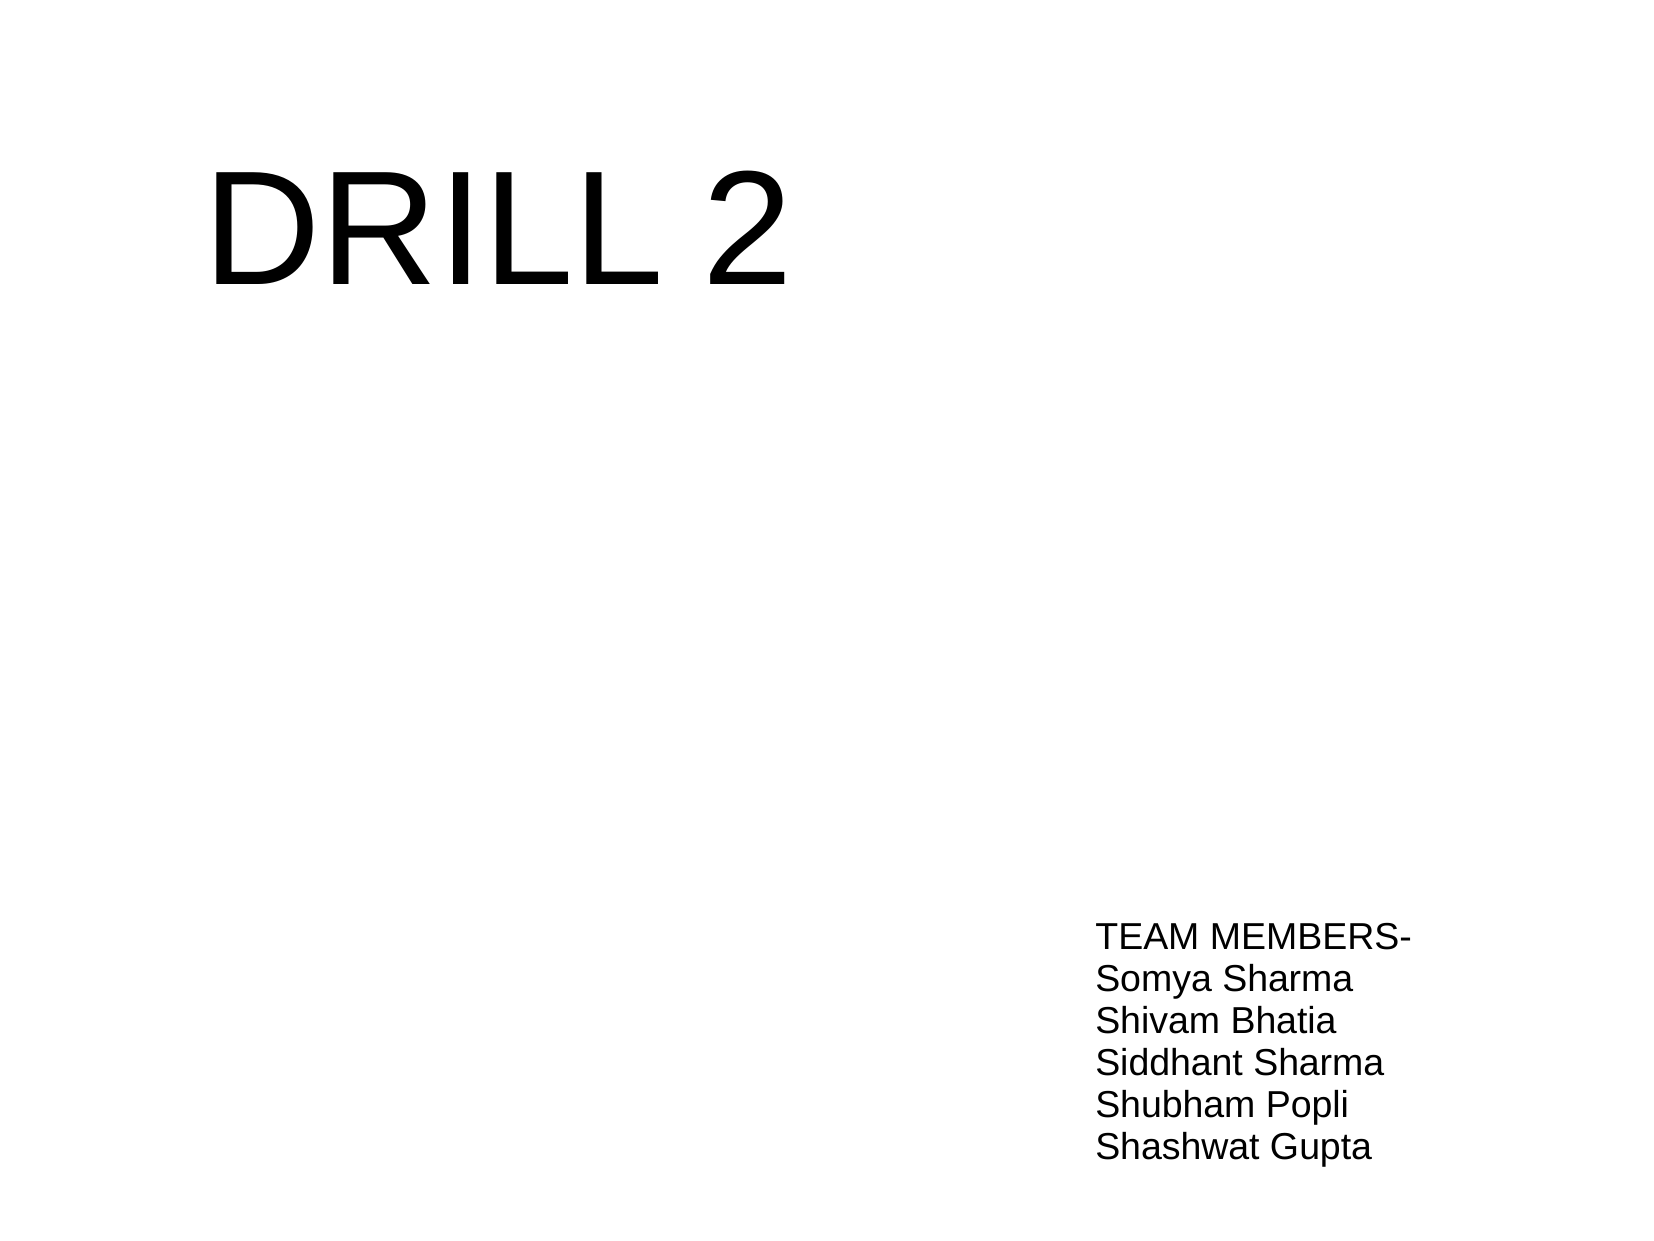

DRILL 2
TEAM MEMBERS-
Somya Sharma
Shivam Bhatia
Siddhant Sharma
Shubham Popli
Shashwat Gupta